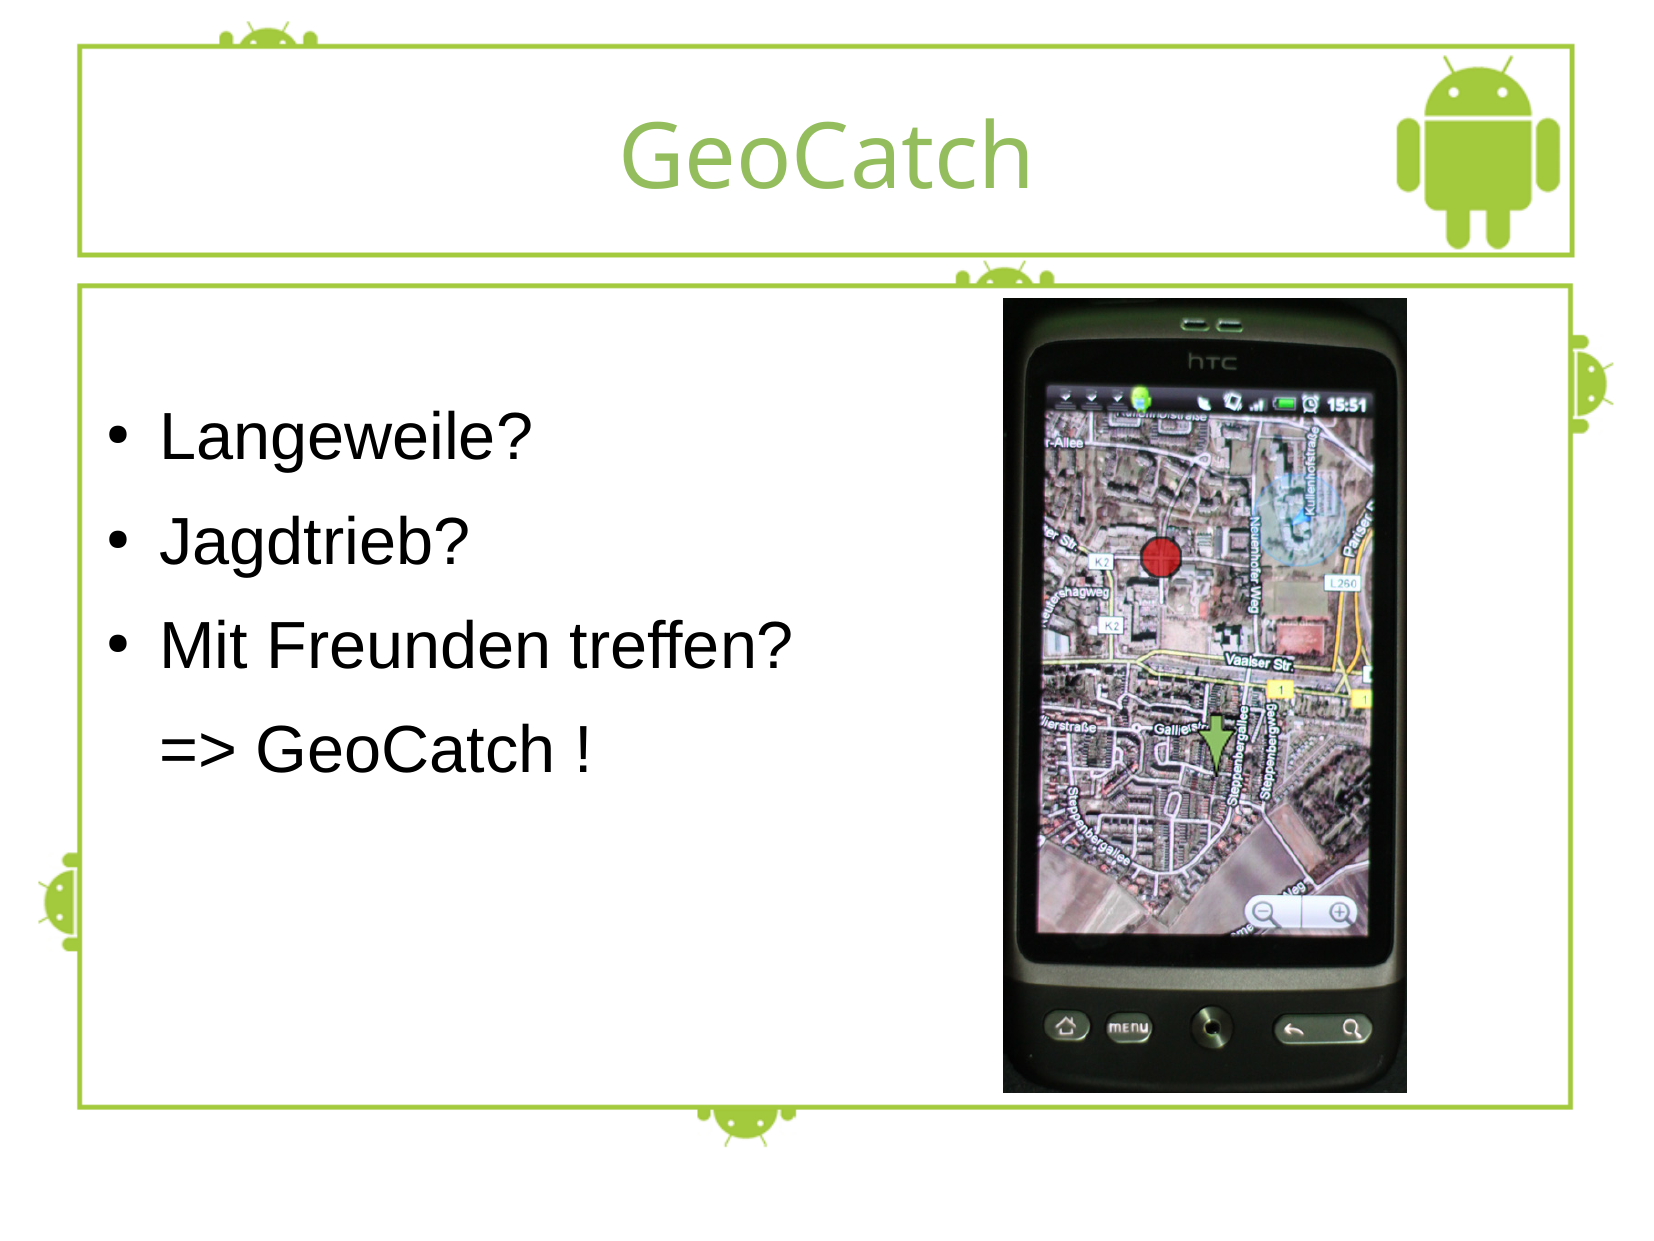

# GeoCatch
Langeweile?
Jagdtrieb?
Mit Freunden treffen?
=> GeoCatch !